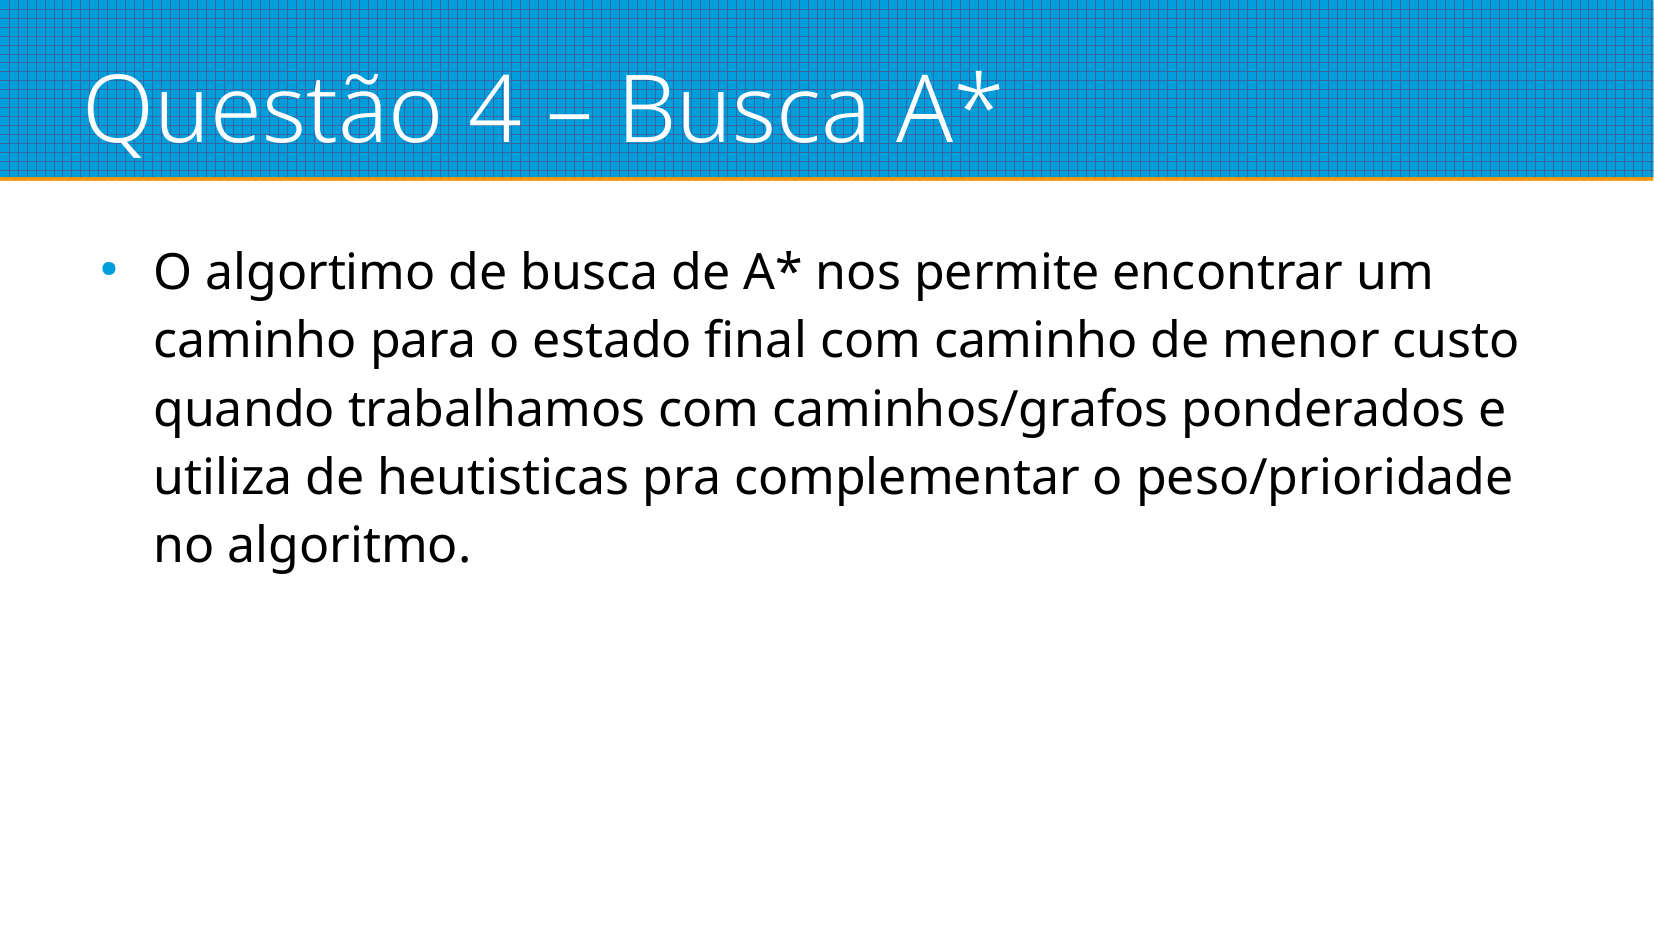

# Questão 4 – Busca A*
O algortimo de busca de A* nos permite encontrar um caminho para o estado final com caminho de menor custo quando trabalhamos com caminhos/grafos ponderados e utiliza de heutisticas pra complementar o peso/prioridade no algoritmo.